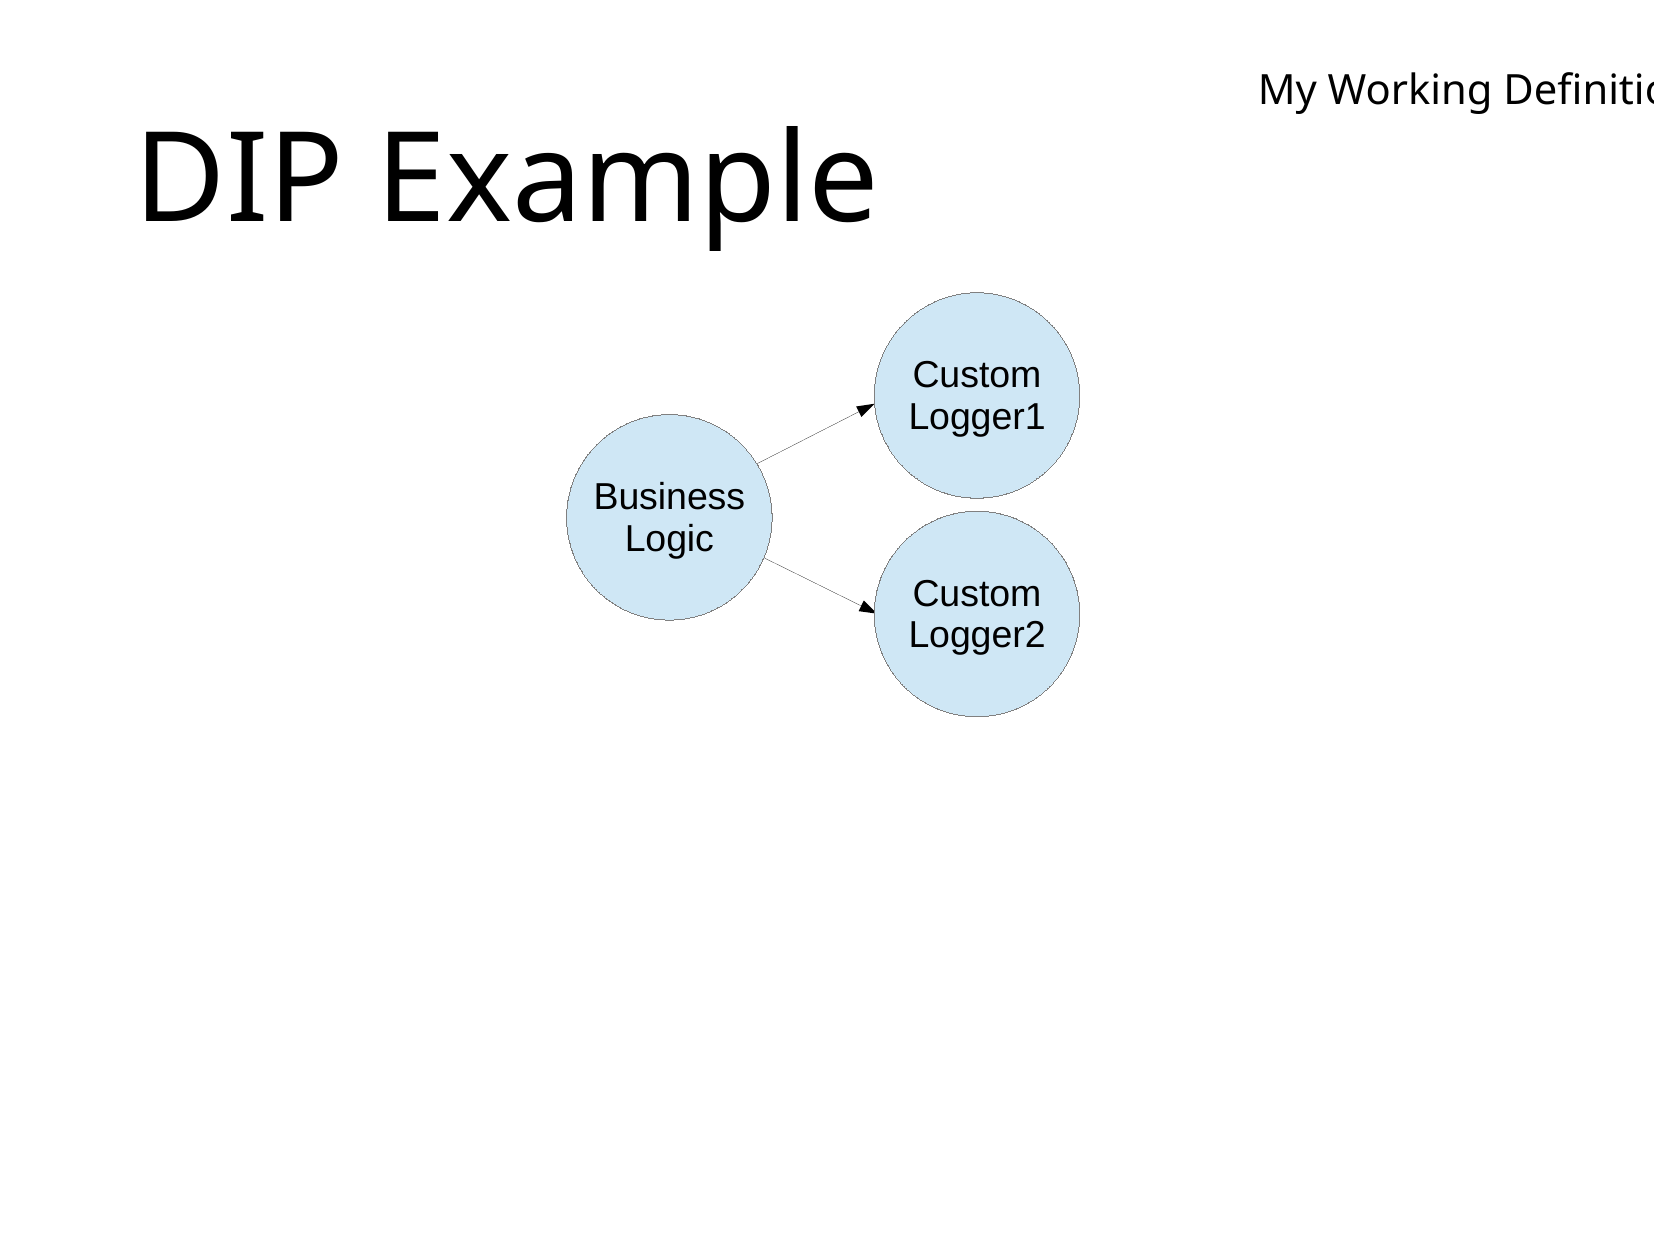

My Working Definition
DIP Example
Custom
Logger1
Business
Logic
Custom
Logger2